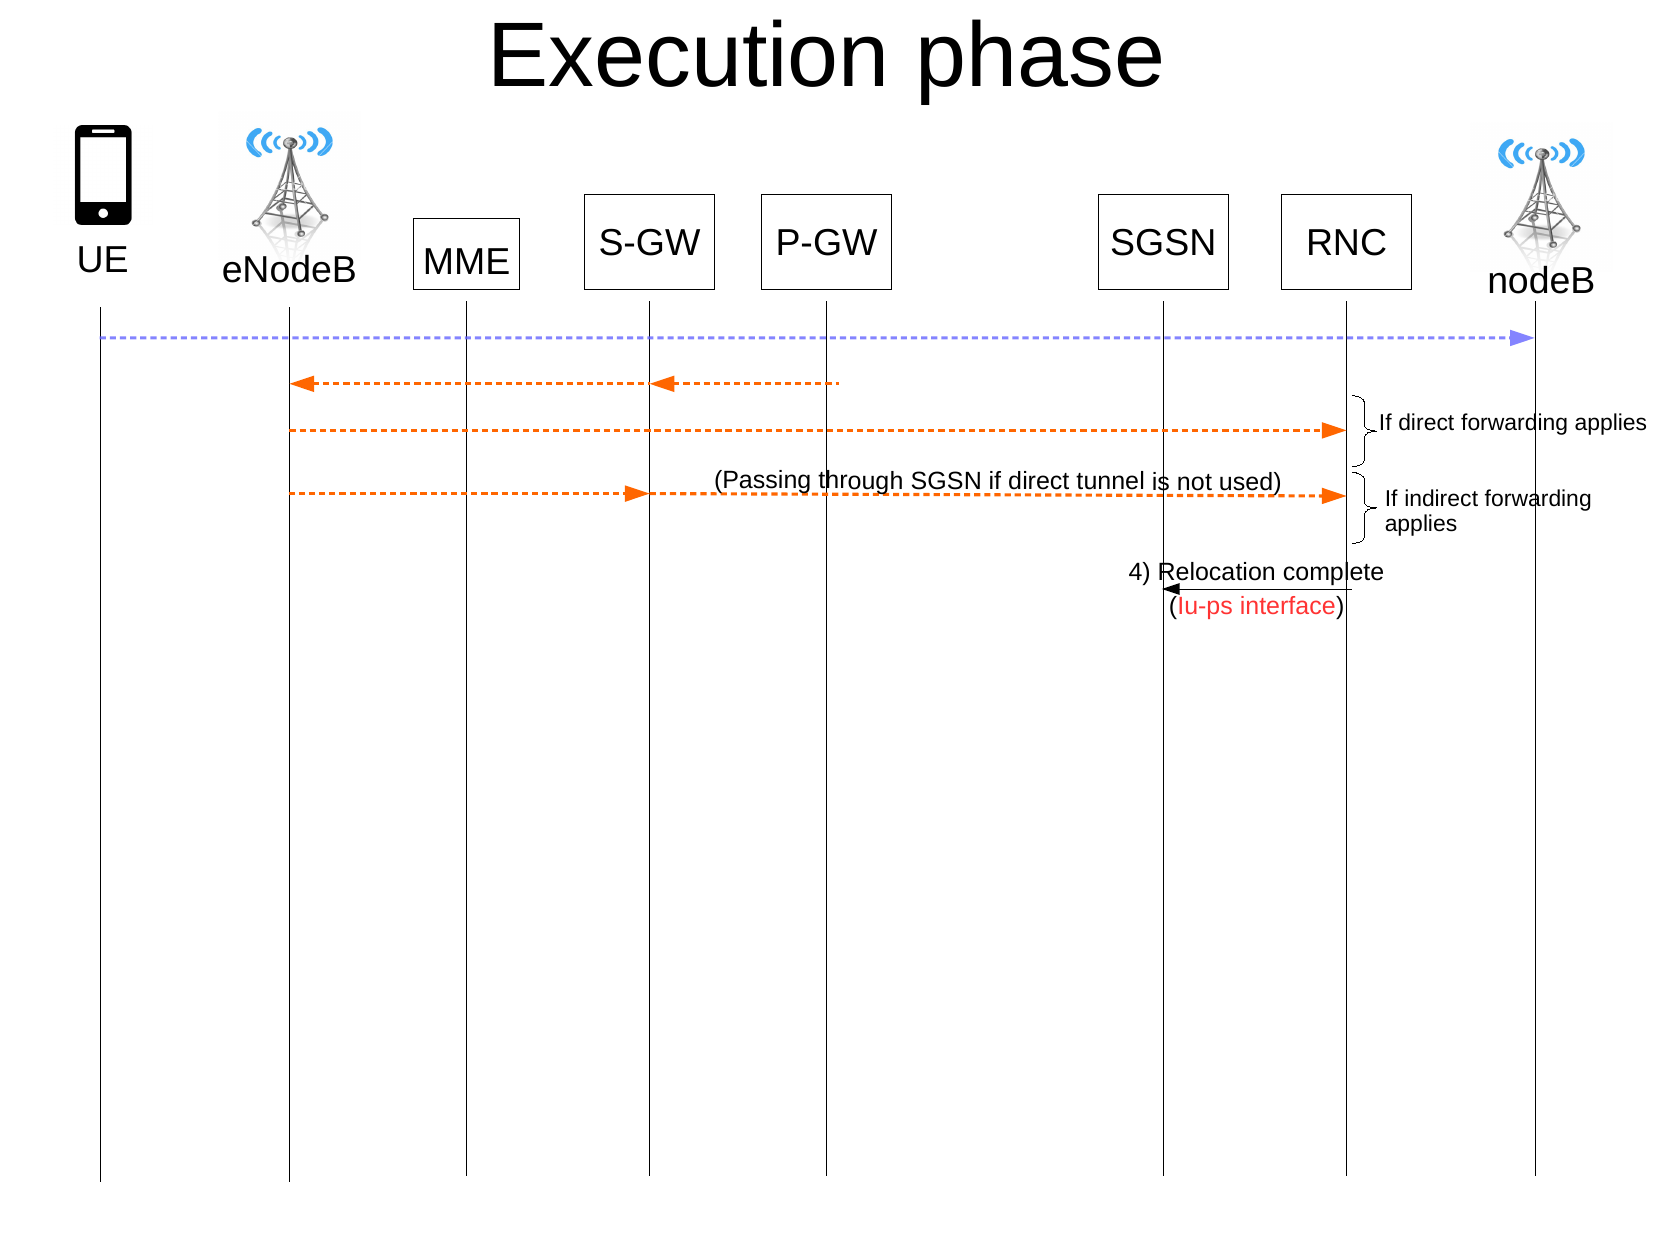

# Execution phase
eNodeB
nodeB
UE
S-GW
P-GW
SGSN
RNC
MME
If direct forwarding applies
If indirect forwarding applies
(Passing through SGSN if direct tunnel is not used)
4) Relocation complete
(Iu-ps interface)